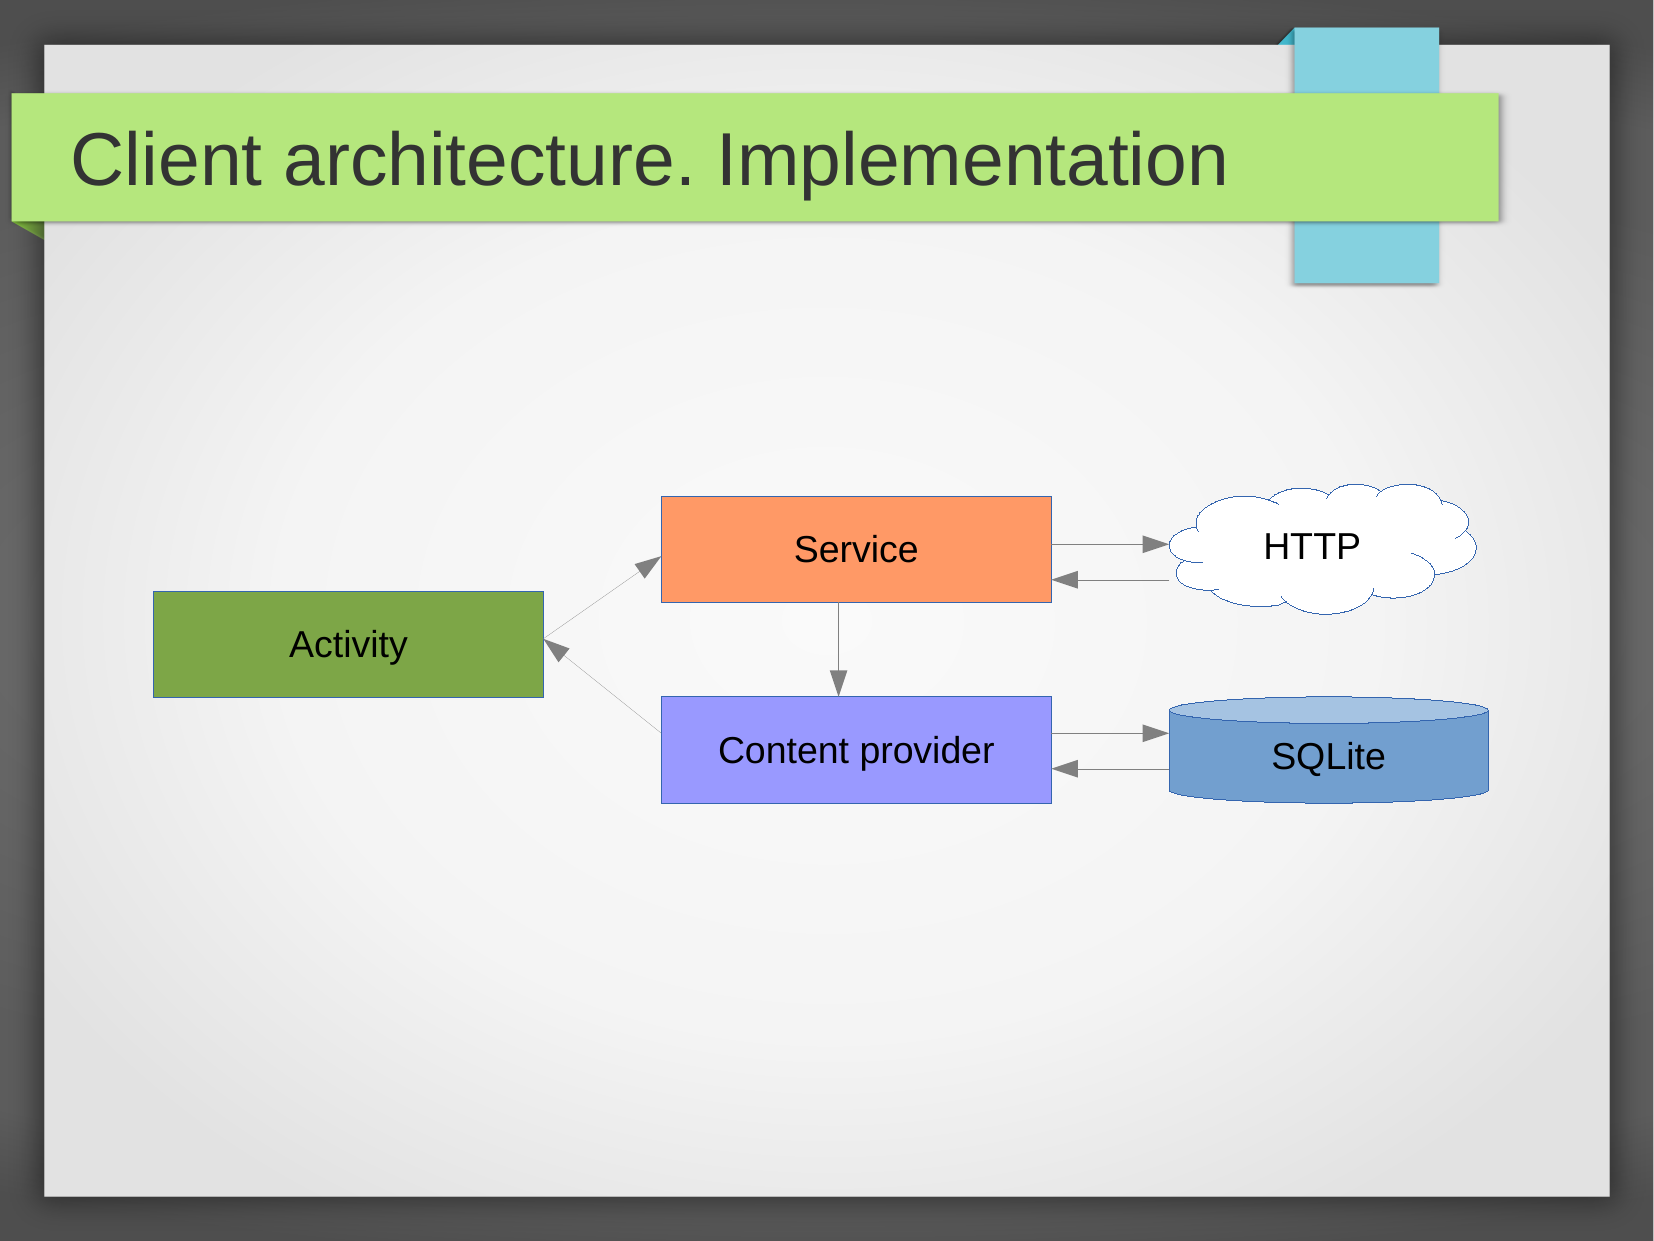

# Client architecture. Implementation
HTTP
Service
Activity
Content provider
SQLite